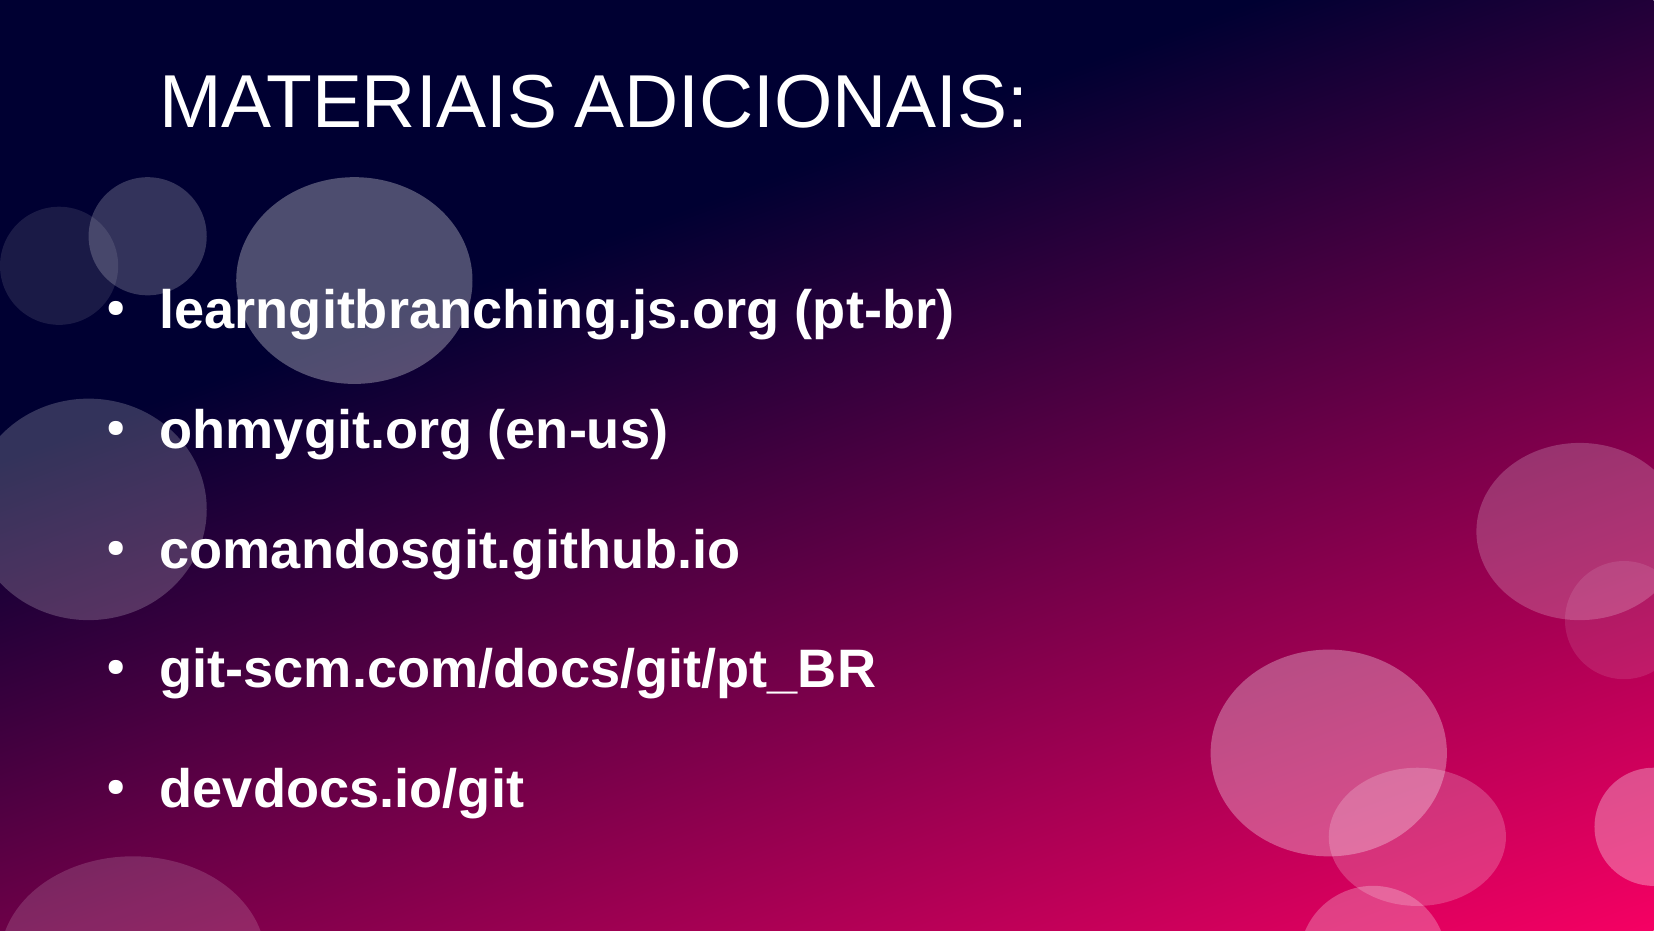

# MATERIAIS ADICIONAIS:
learngitbranching.js.org (pt-br)
ohmygit.org (en-us)
comandosgit.github.io
git-scm.com/docs/git/pt_BR
devdocs.io/git